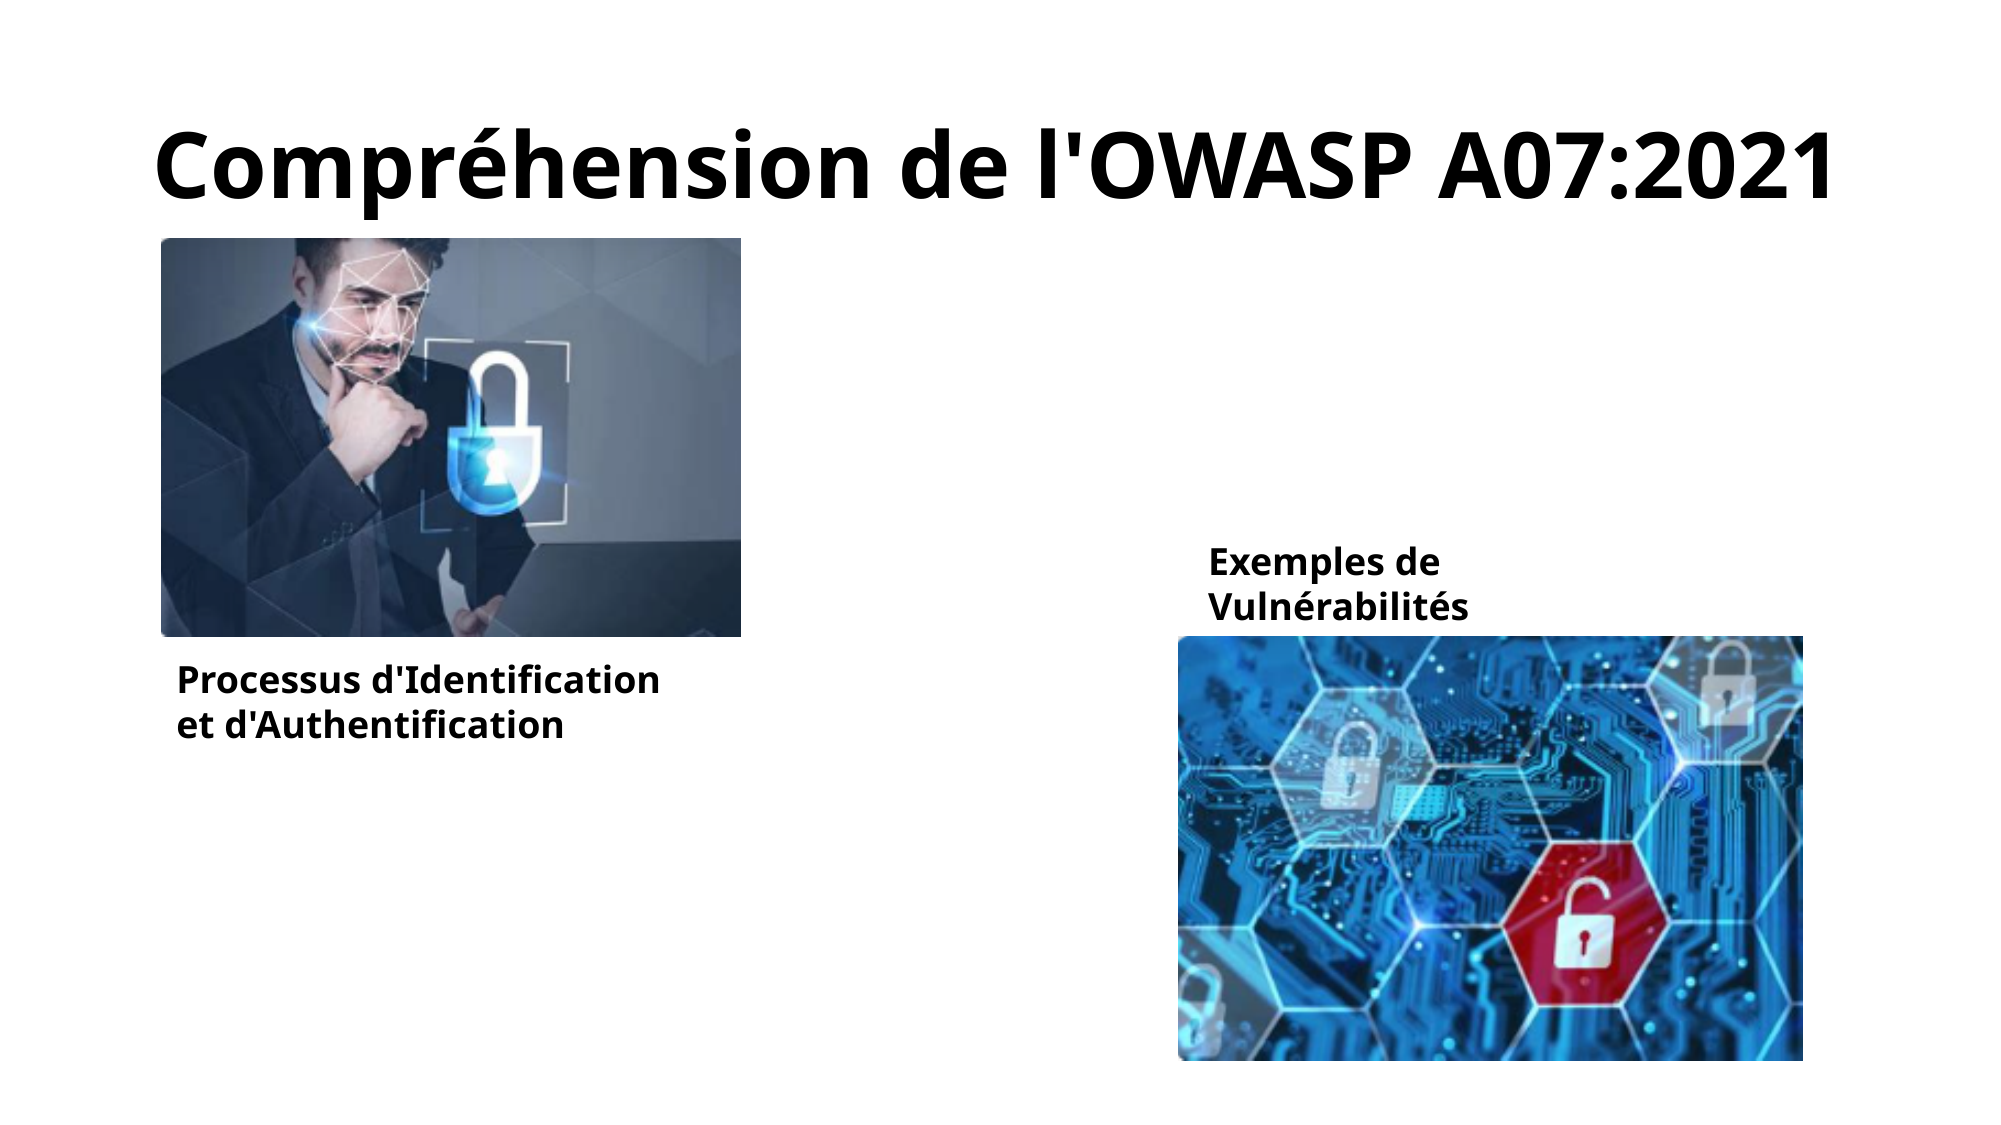

# Compréhension de l'OWASP A07:2021
Exemples de
Vulnérabilités
Processus d'Identification et d'Authentification